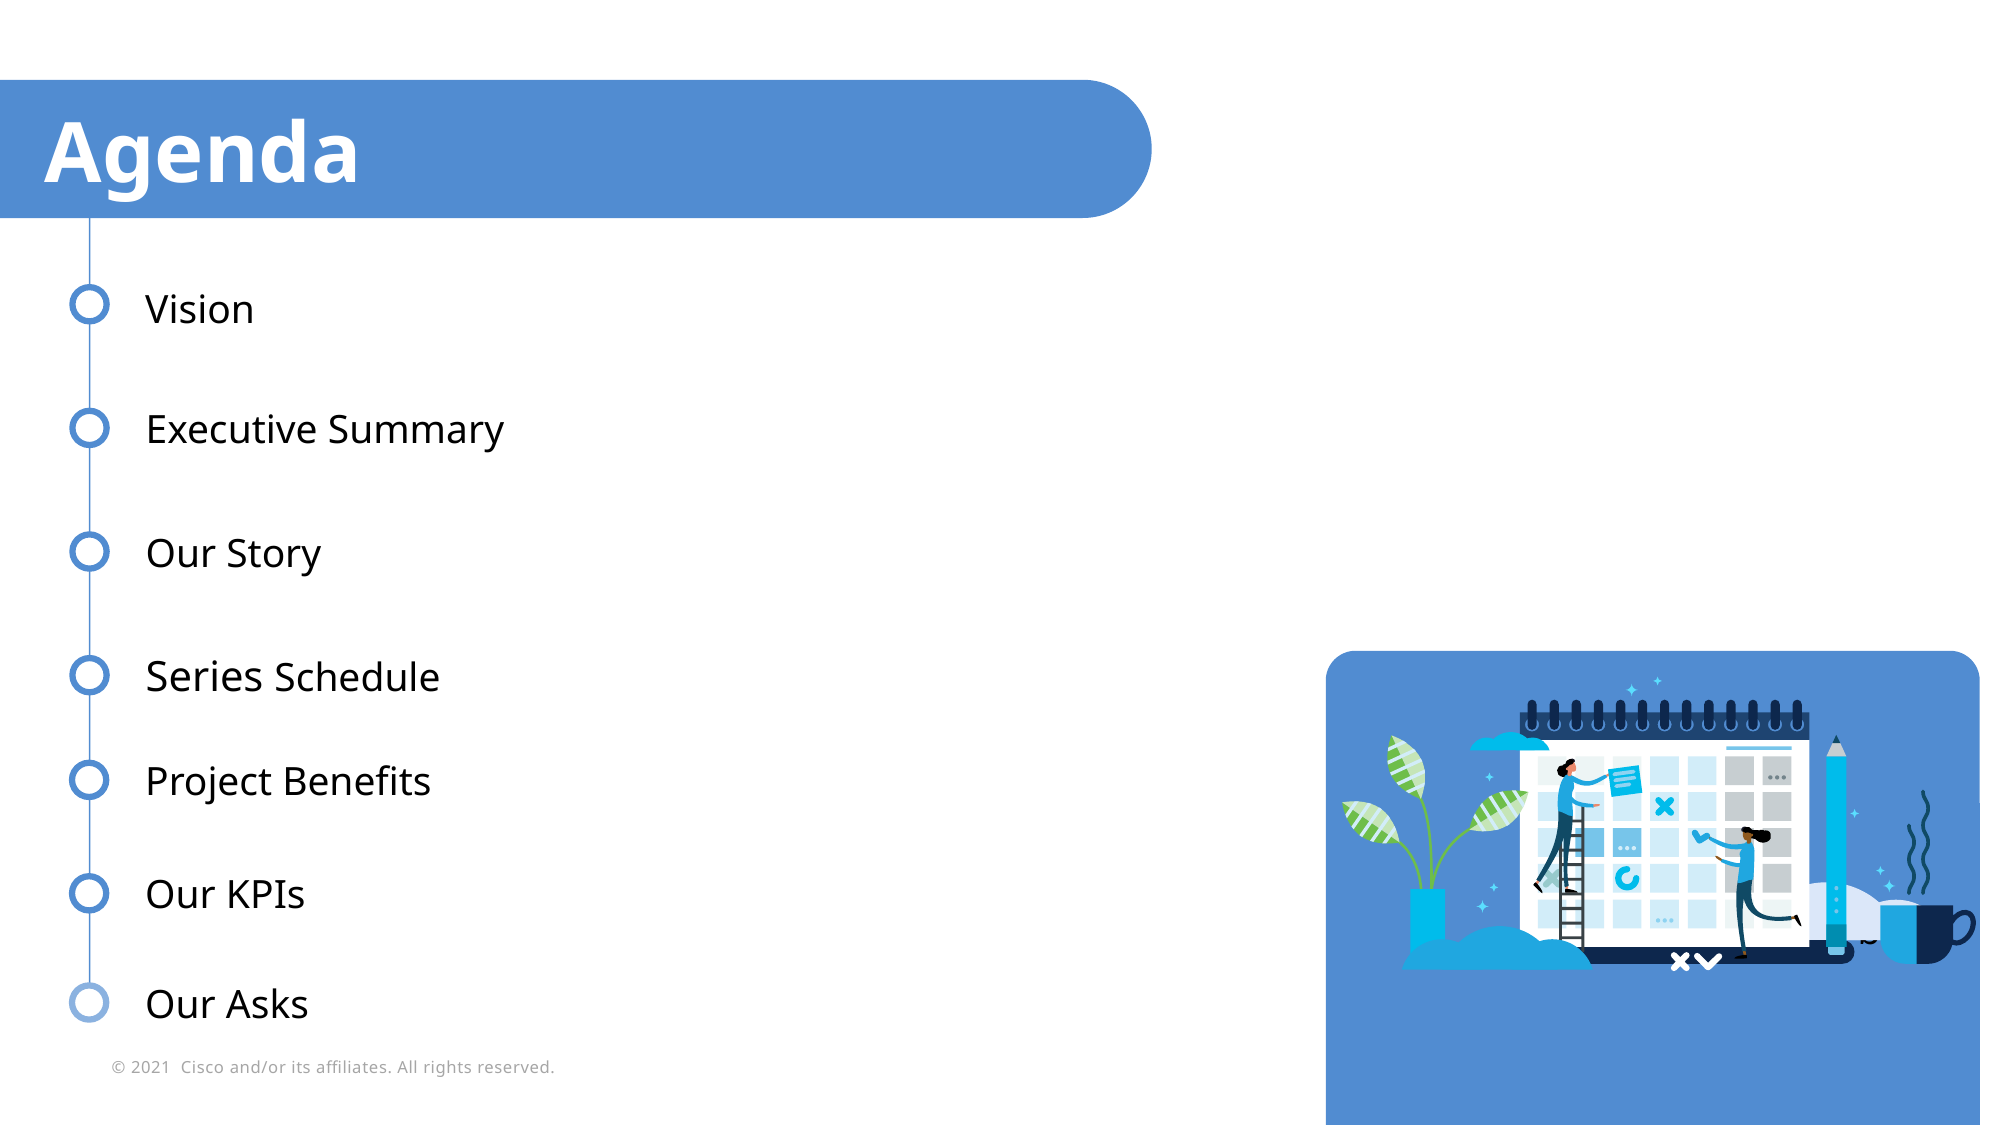

Agenda
Vision
Executive Summary
Our Story
Series Schedule
b
Project Benefits
Our KPIs
Our Asks